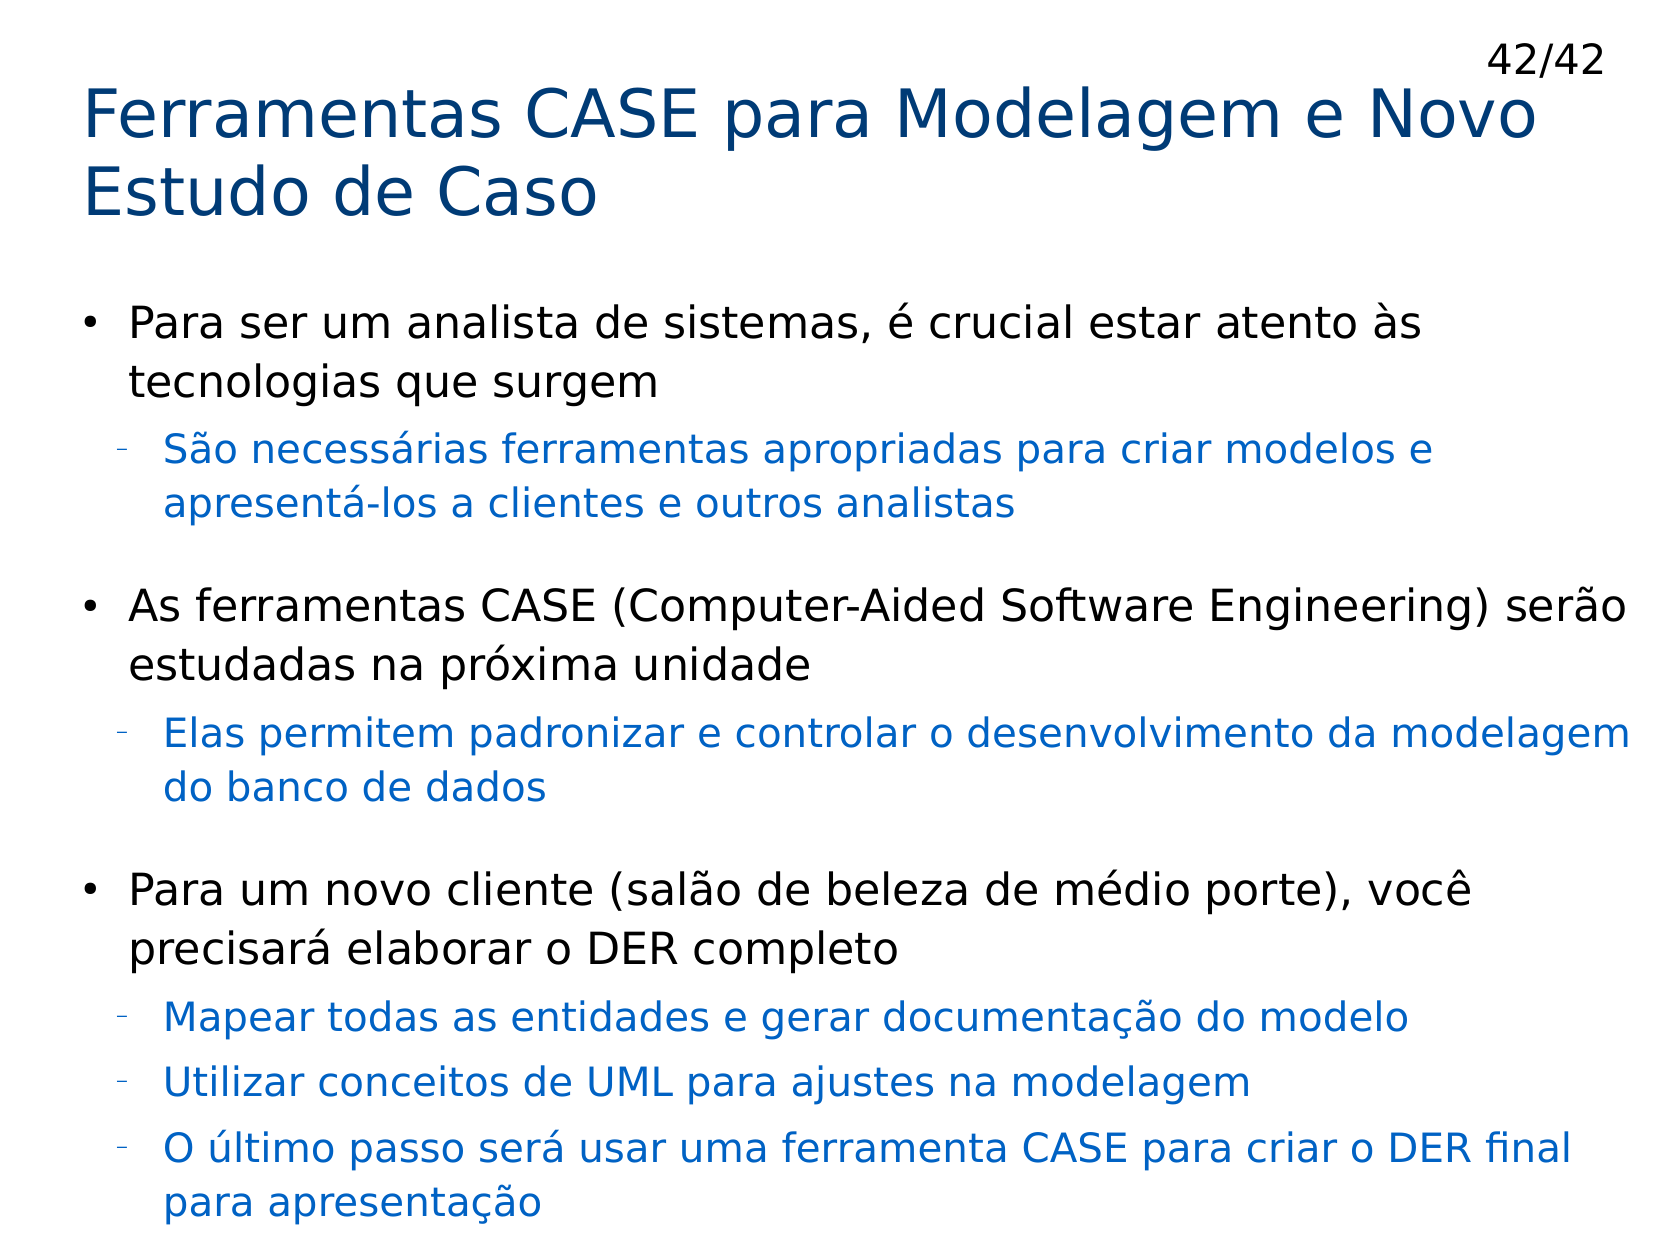

42
# Ferramentas CASE para Modelagem e Novo Estudo de Caso
Para ser um analista de sistemas, é crucial estar atento às tecnologias que surgem
São necessárias ferramentas apropriadas para criar modelos e apresentá-los a clientes e outros analistas
As ferramentas CASE (Computer-Aided Software Engineering) serão estudadas na próxima unidade
Elas permitem padronizar e controlar o desenvolvimento da modelagem do banco de dados
Para um novo cliente (salão de beleza de médio porte), você precisará elaborar o DER completo
Mapear todas as entidades e gerar documentação do modelo
Utilizar conceitos de UML para ajustes na modelagem
O último passo será usar uma ferramenta CASE para criar o DER final para apresentação